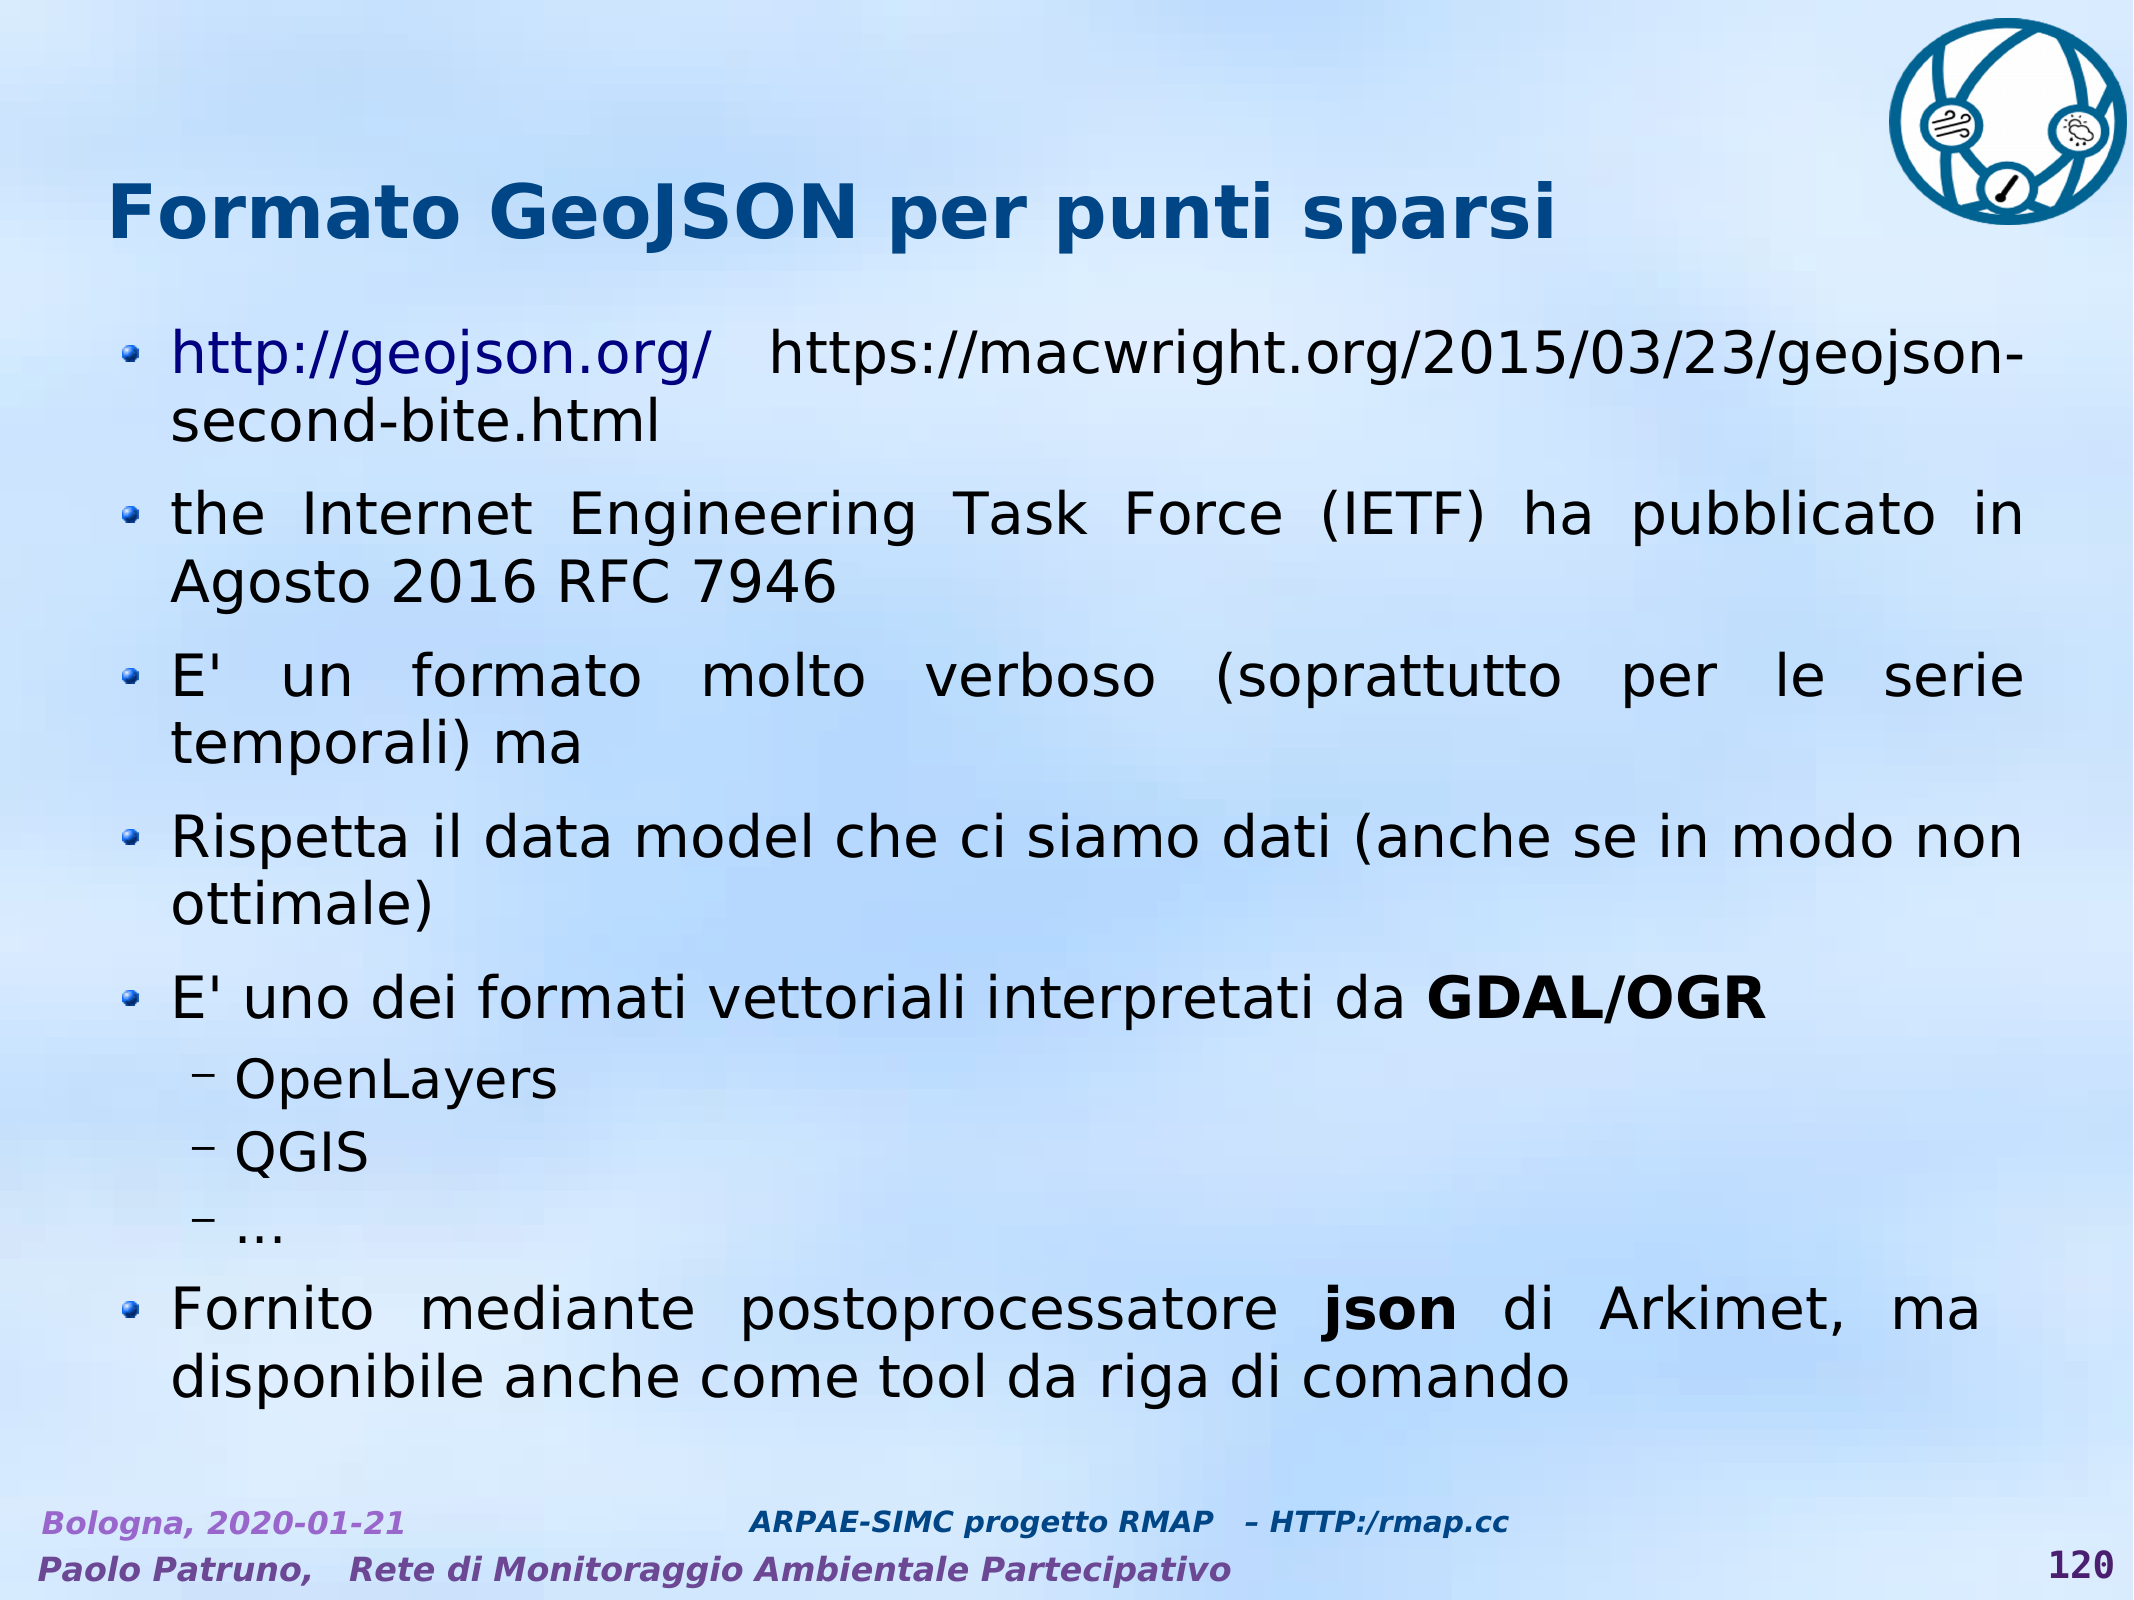

# Formato GeoJSON per punti sparsi
http://geojson.org/ https://macwright.org/2015/03/23/geojson-second-bite.html
the Internet Engineering Task Force (IETF) ha pubblicato in Agosto 2016 RFC 7946
E' un formato molto verboso (soprattutto per le serie temporali) ma
Rispetta il data model che ci siamo dati (anche se in modo non ottimale)
E' uno dei formati vettoriali interpretati da GDAL/OGR
OpenLayers
QGIS
...
Fornito mediante postoprocessatore json di Arkimet, ma disponibile anche come tool da riga di comando